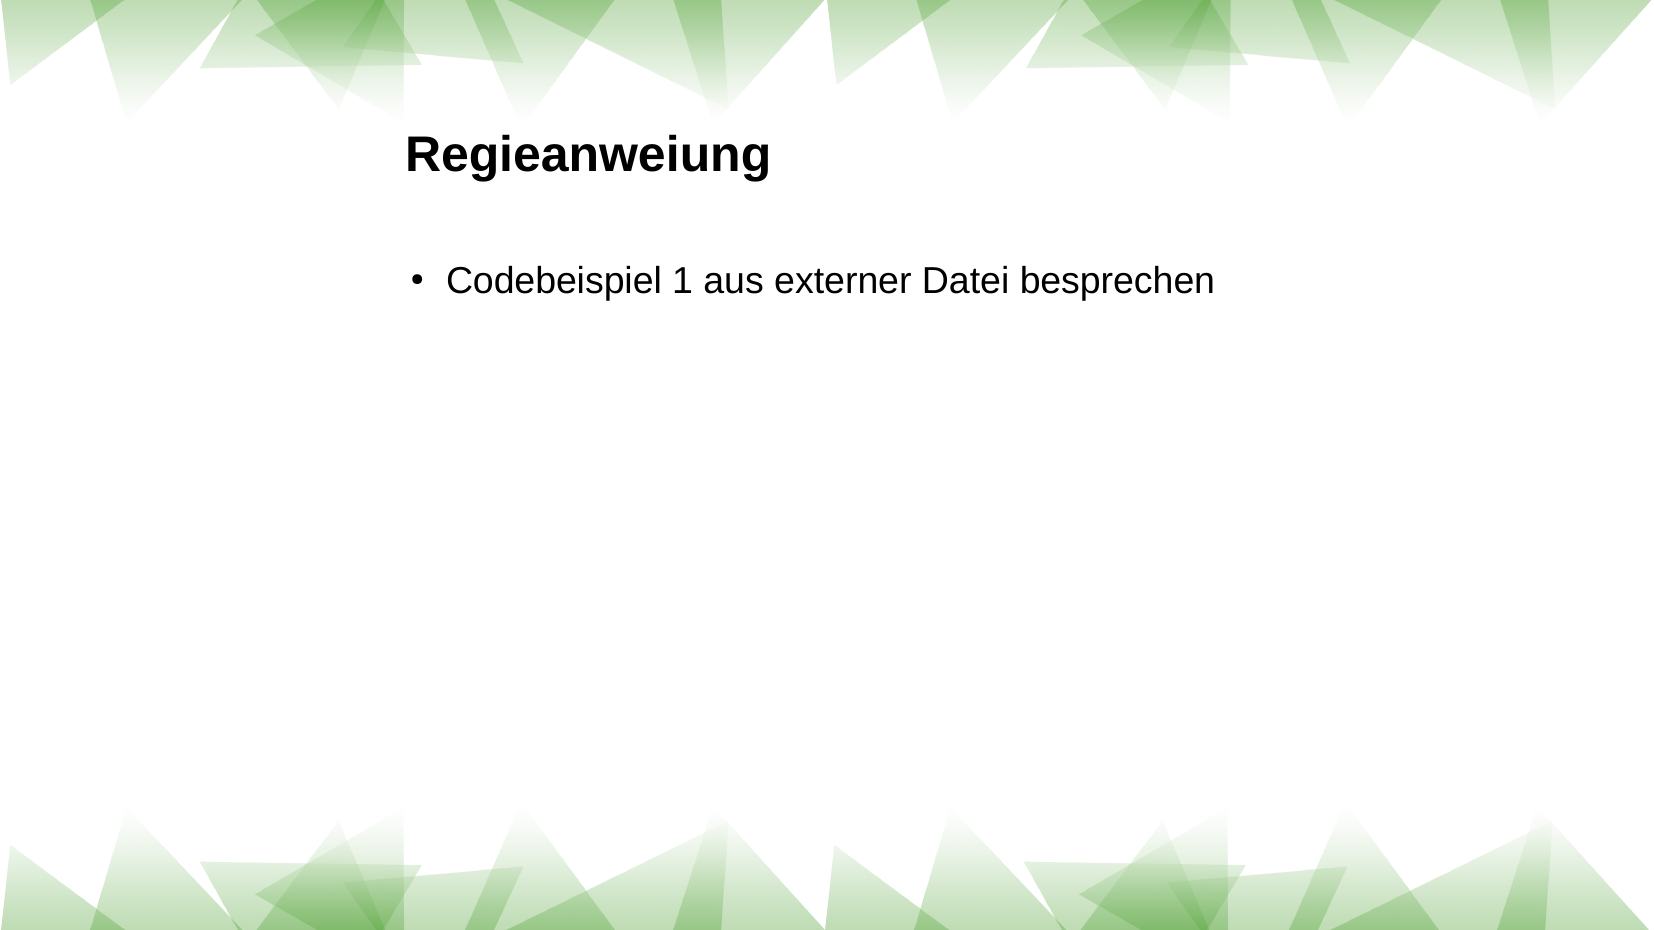

# Regieanweiung
Codebeispiel 1 aus externer Datei besprechen